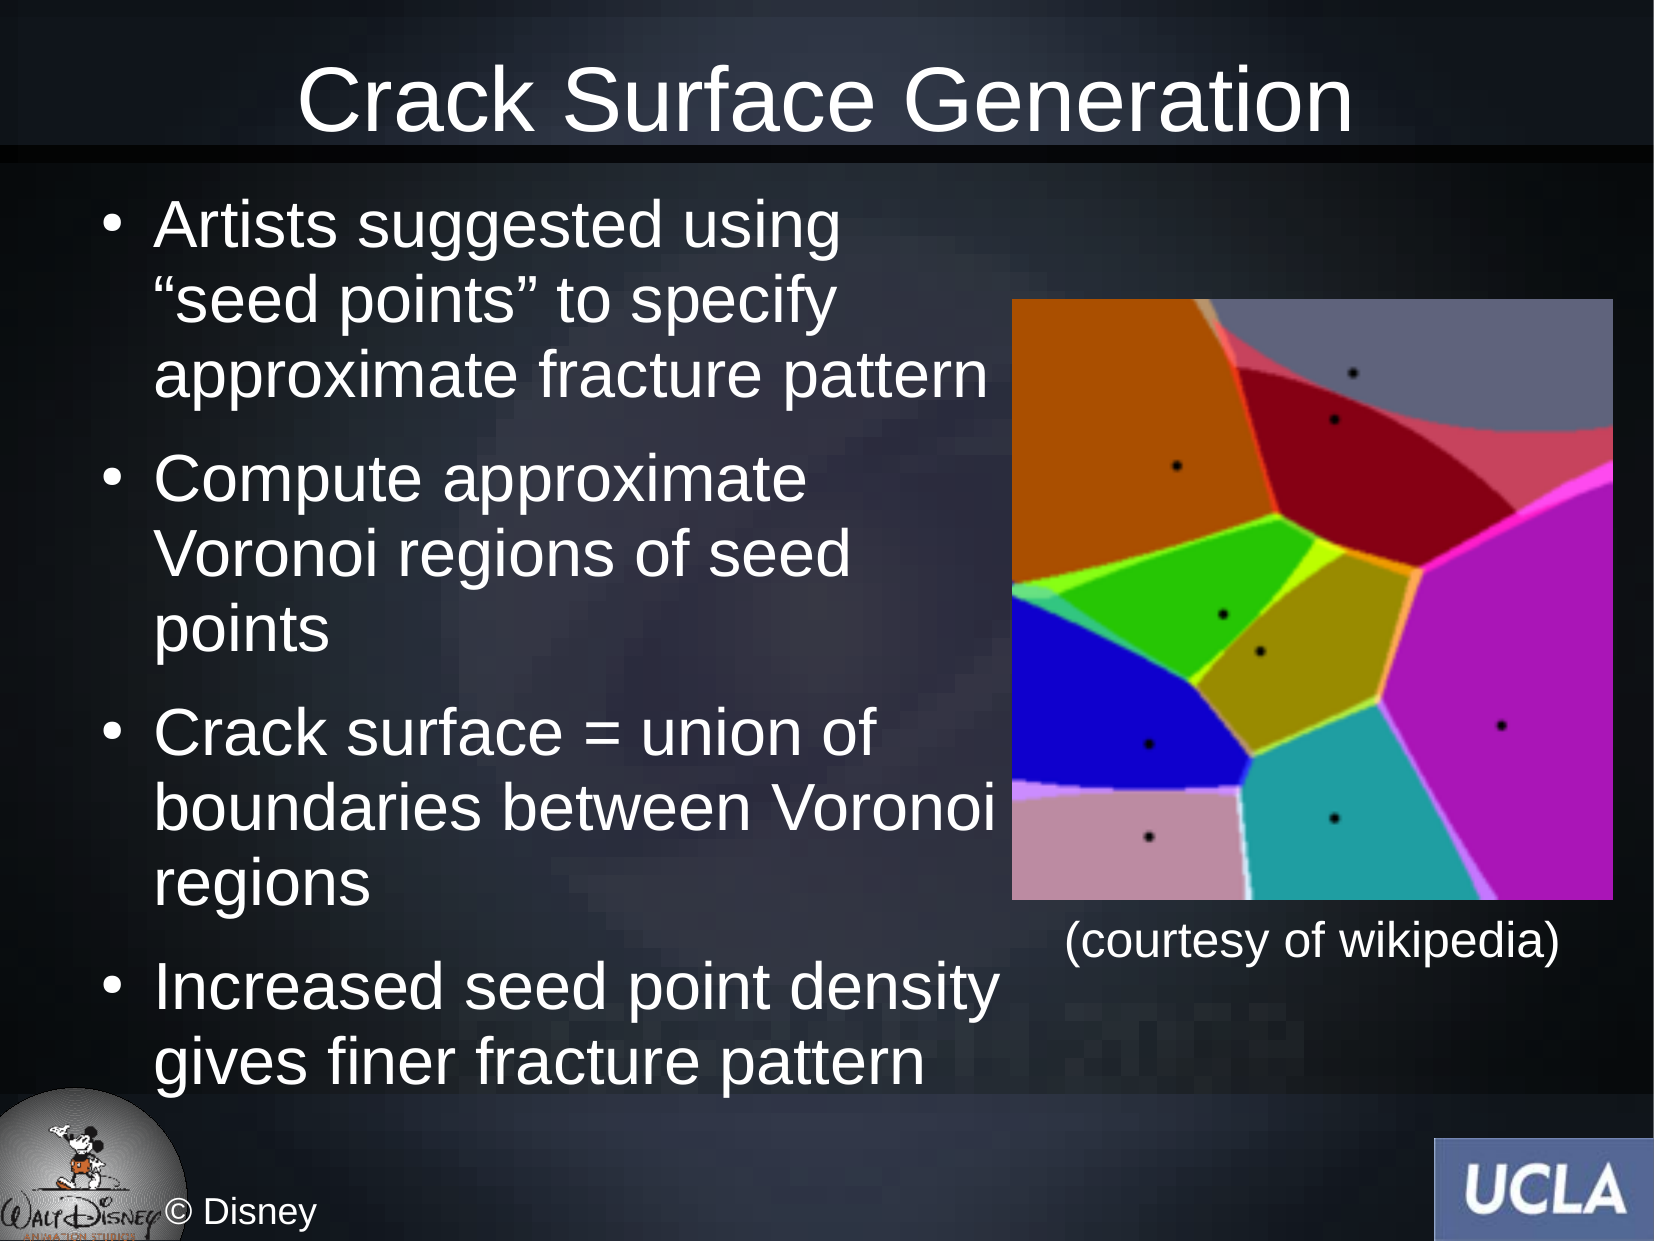

# Crack Surface Generation
Artists suggested using “seed points” to specify approximate fracture pattern
Compute approximate Voronoi regions of seed points
Crack surface = union of boundaries between Voronoi regions
Increased seed point density gives finer fracture pattern
(courtesy of wikipedia)